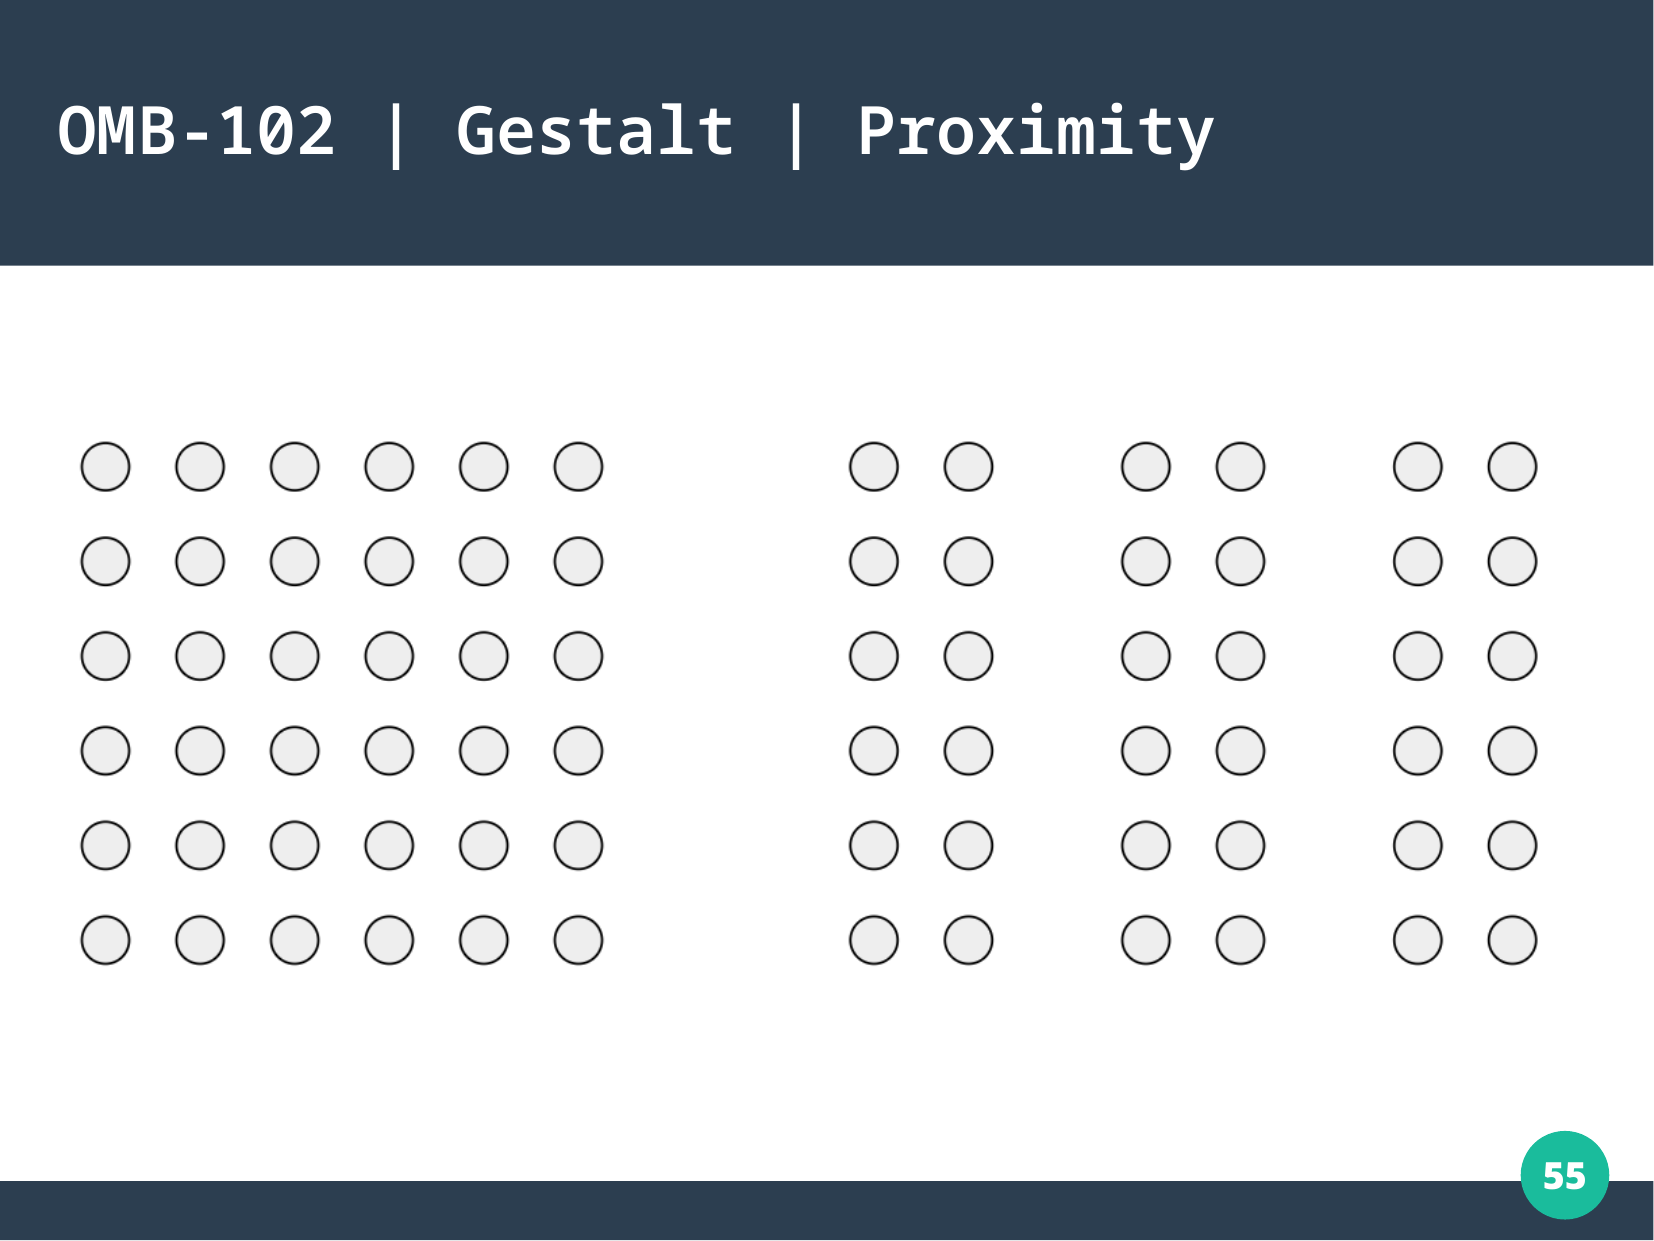

OMB-102 | Gestalt | Proximity
#
55